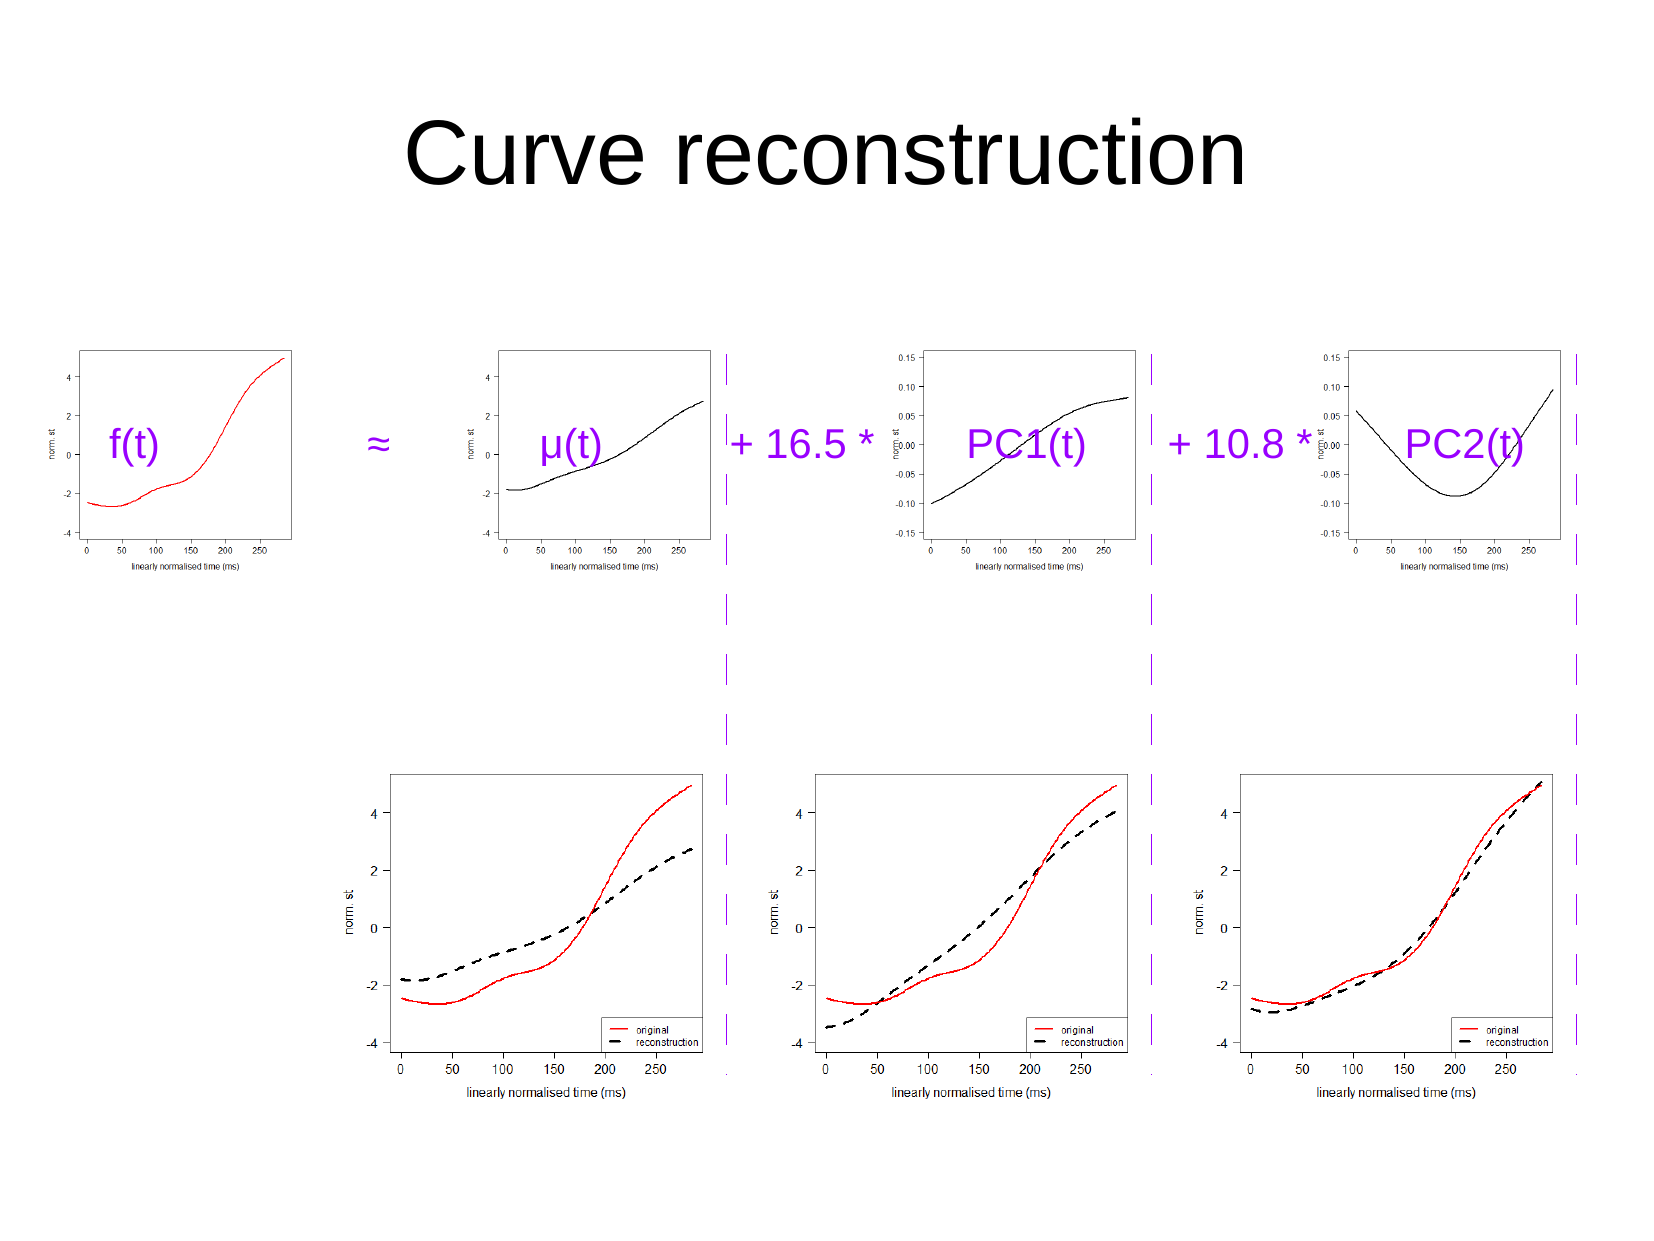

# Curve reconstruction
f(t) ≈ μ(t) + 16.5 * PC1(t) + 10.8 * PC2(t)